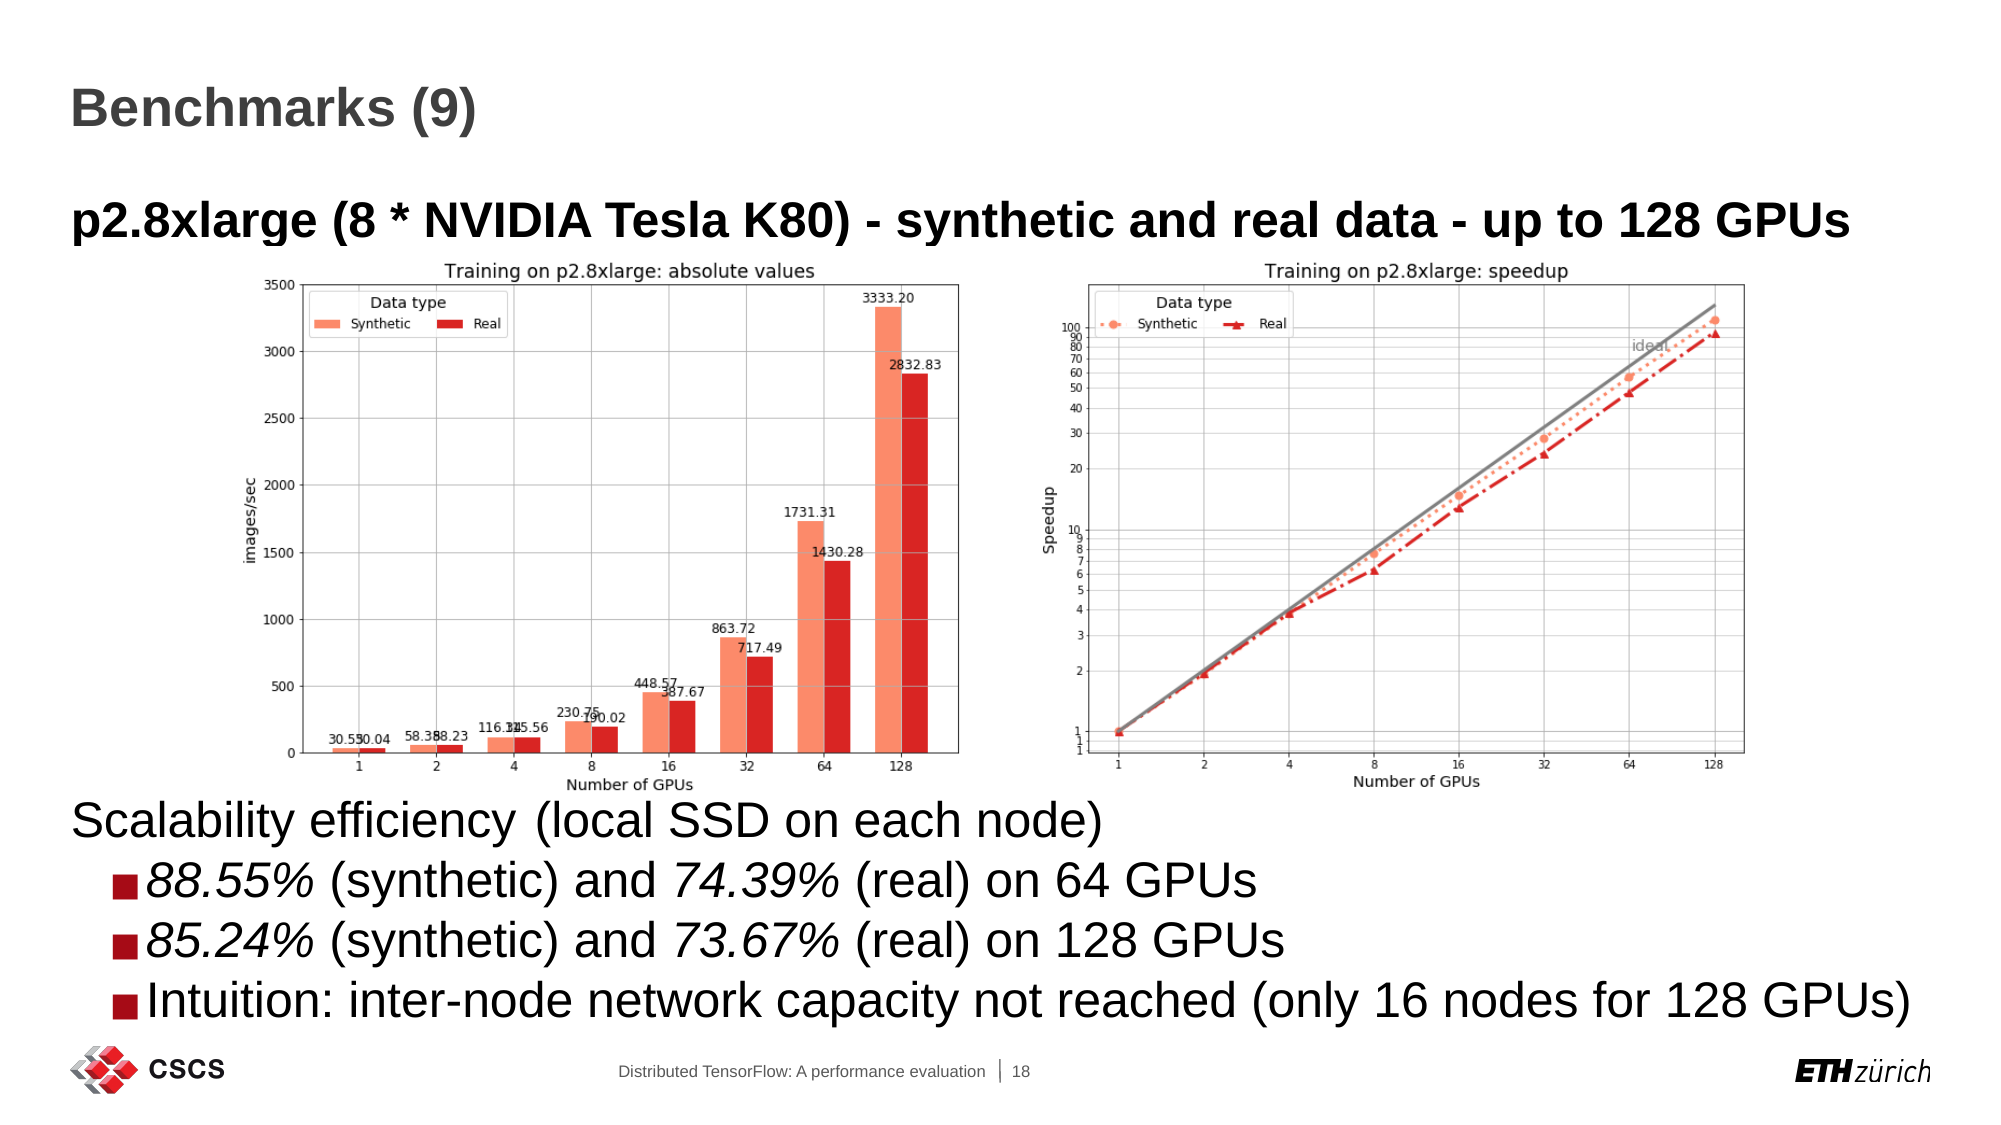

# Benchmarks (9)
p2.8xlarge (8 * NVIDIA Tesla K80) - synthetic and real data - up to 128 GPUs
Scalability efficiency	 (local SSD on each node)
88.55% (synthetic) and 74.39% (real) on 64 GPUs
85.24% (synthetic) and 73.67% (real) on 128 GPUs
Intuition: inter-node network capacity not reached (only 16 nodes for 128 GPUs)
Distributed TensorFlow: A performance evaluation